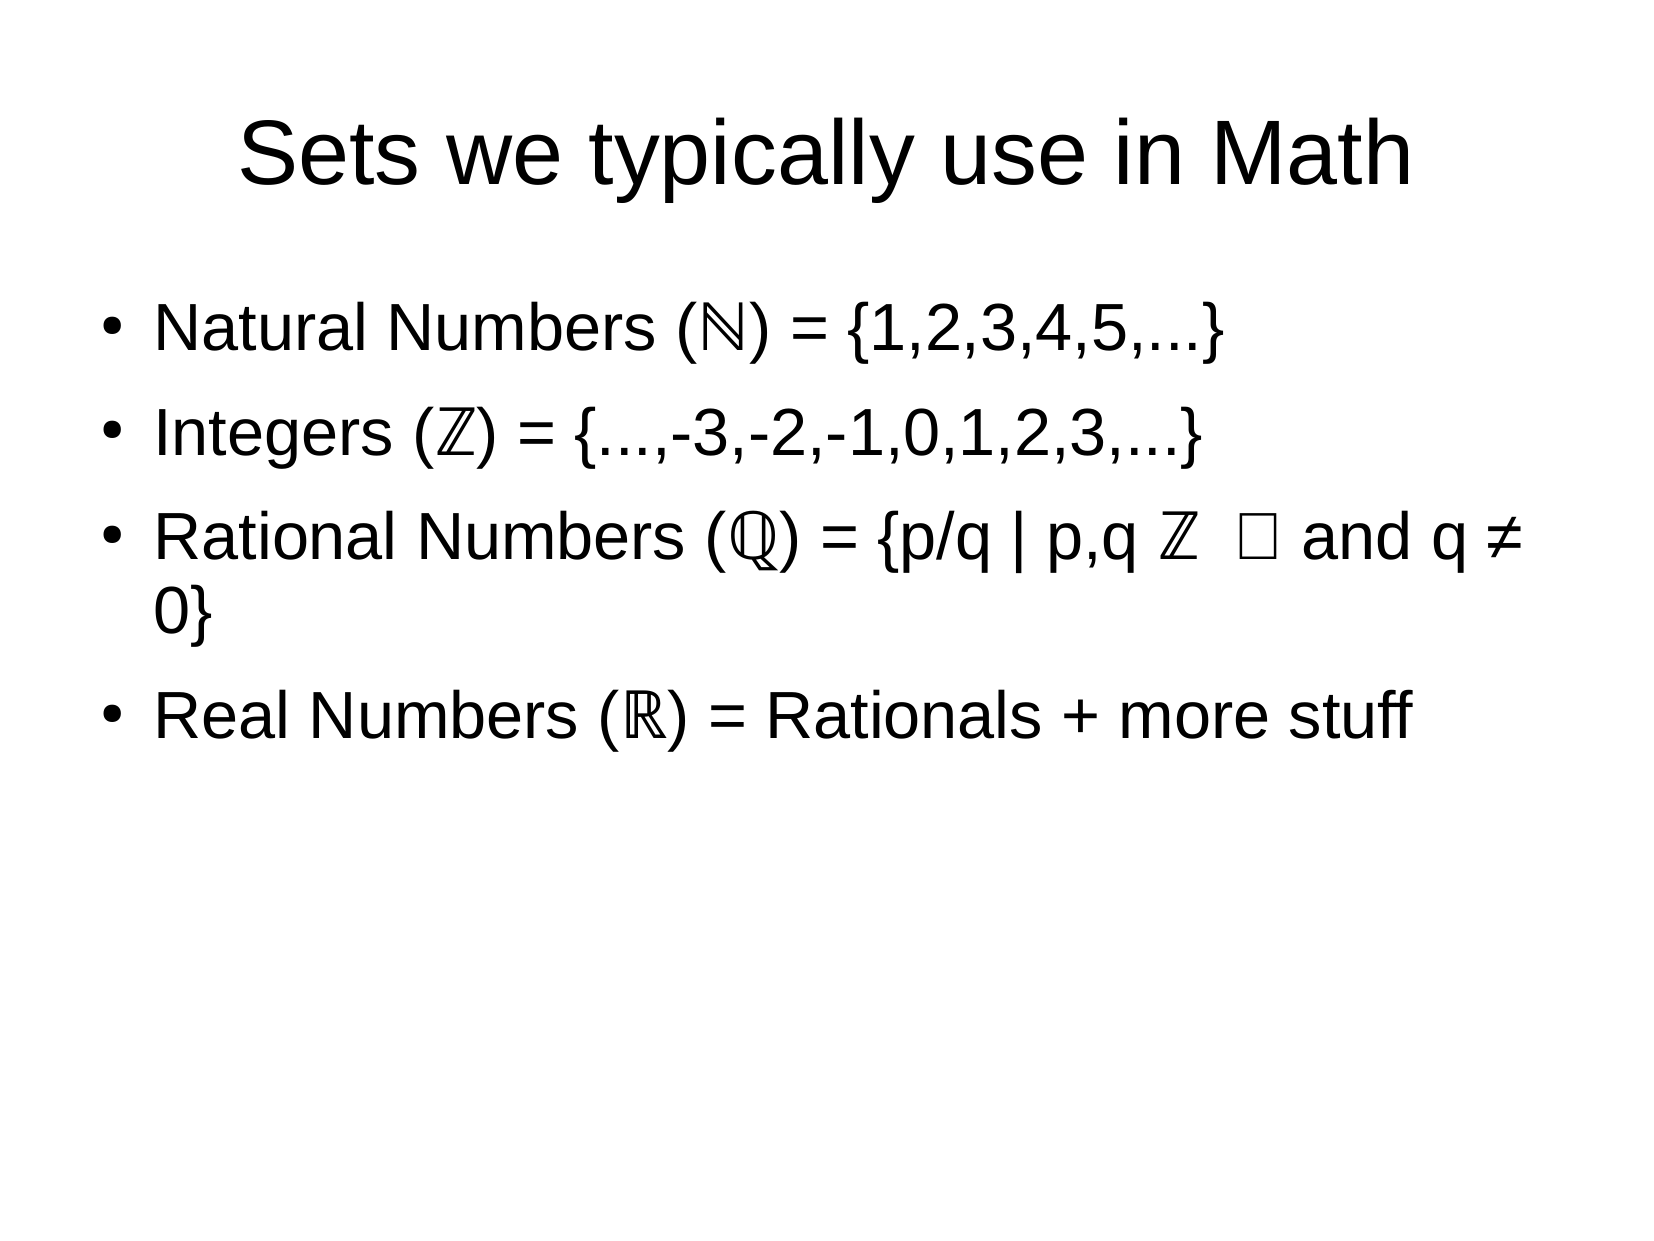

# Sets we typically use in Math
Natural Numbers (ℕ) = {1,2,3,4,5,...}
Integers (ℤ) = {...,-3,-2,-1,0,1,2,3,...}
Rational Numbers (ℚ) = {p/q | p,q ∈ ℤ and q ≠ 0}
Real Numbers (ℝ) = Rationals + more stuff